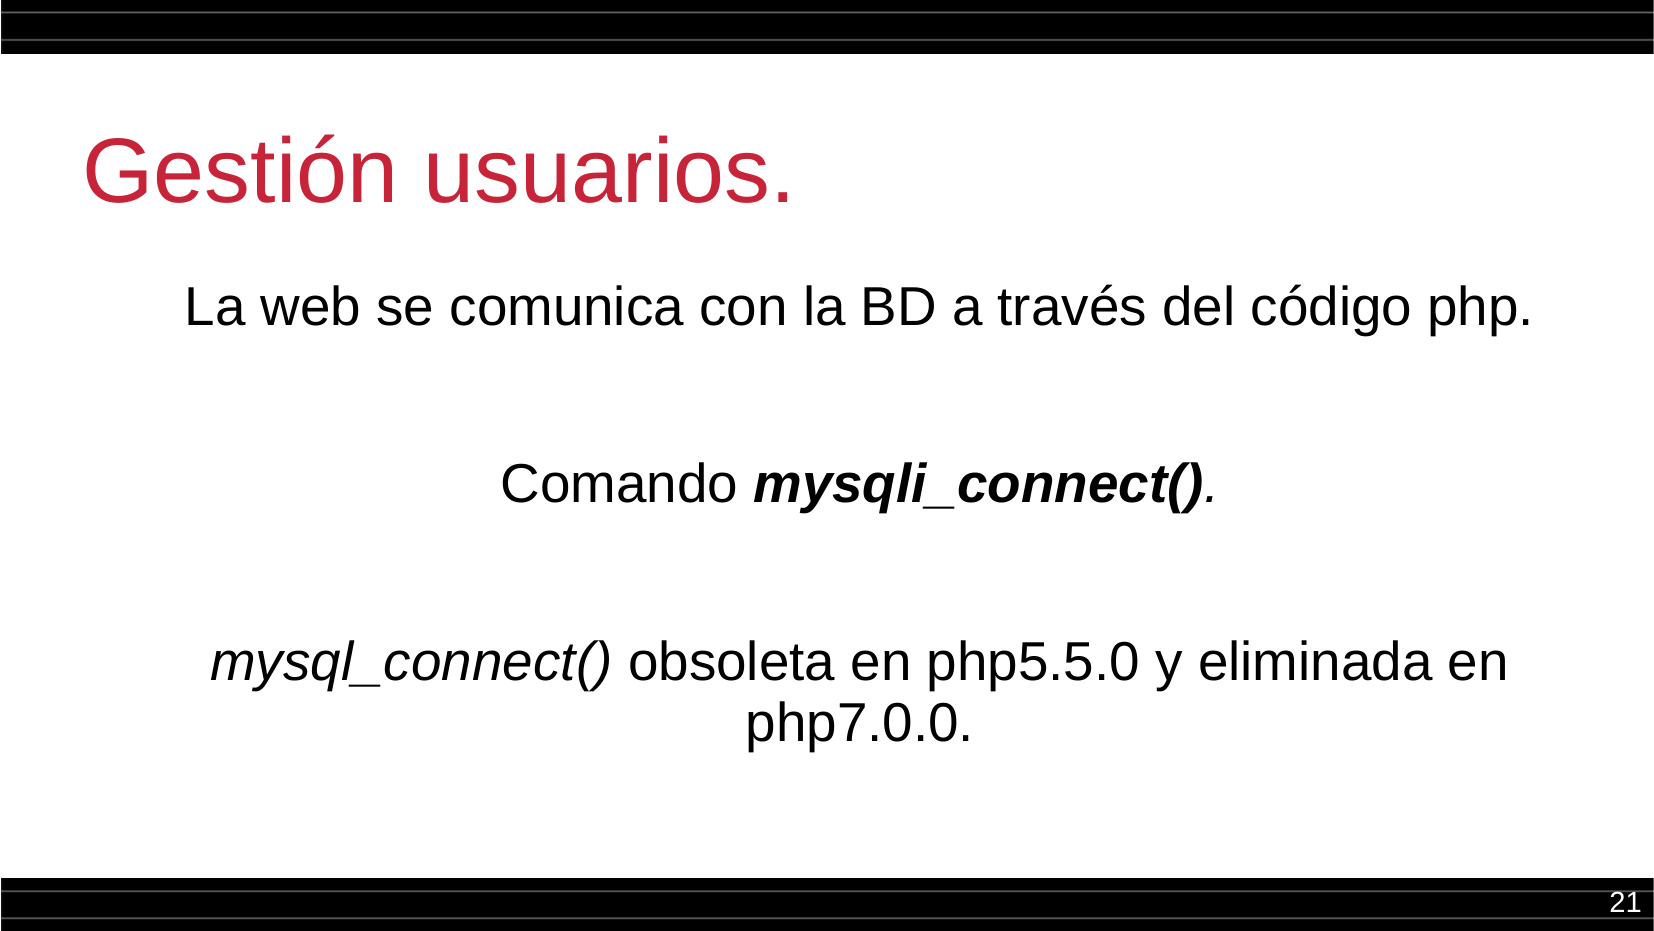

# Gestión usuarios.
La web se comunica con la BD a través del código php.
Comando mysqli_connect().
mysql_connect() obsoleta en php5.5.0 y eliminada en php7.0.0.